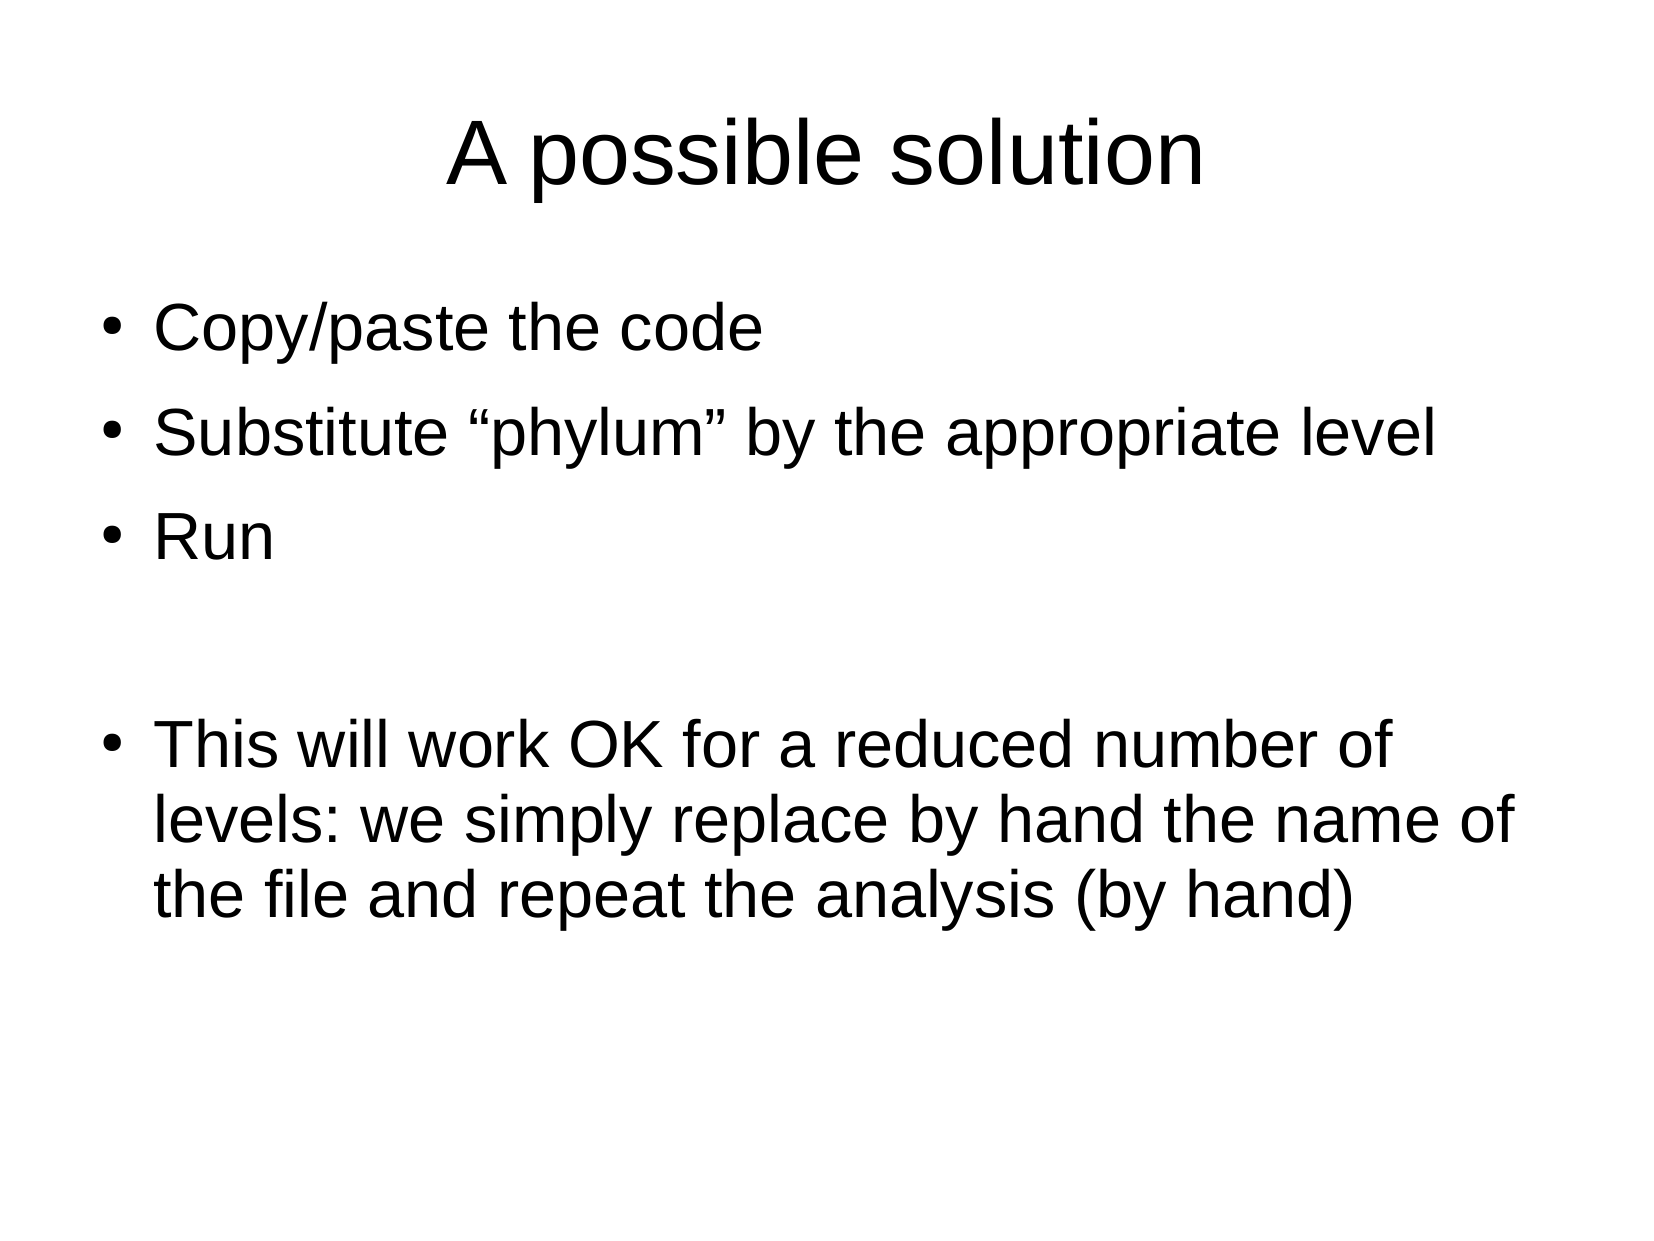

# A possible solution
Copy/paste the code
Substitute “phylum” by the appropriate level
Run
This will work OK for a reduced number of levels: we simply replace by hand the name of the file and repeat the analysis (by hand)